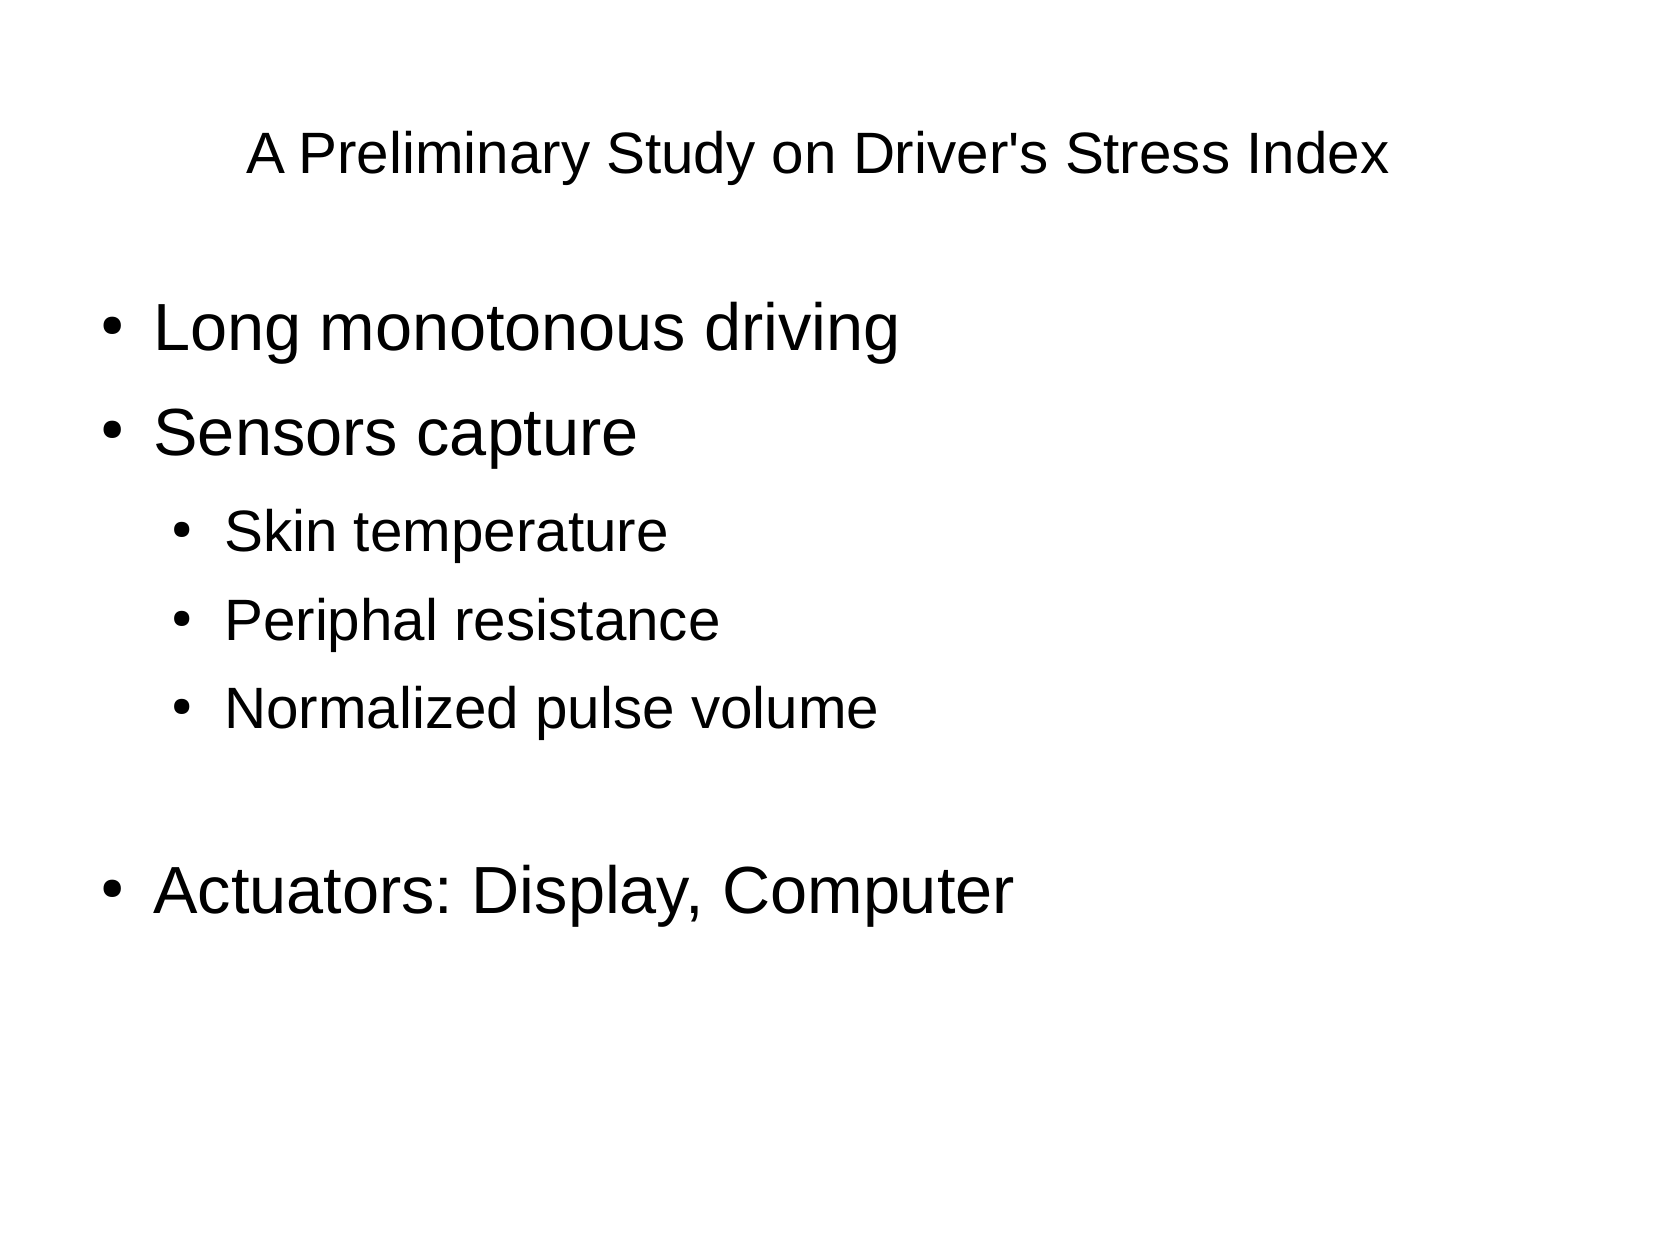

# A Preliminary Study on Driver's Stress Index
Long monotonous driving
Sensors capture
Skin temperature
Periphal resistance
Normalized pulse volume
Actuators: Display, Computer